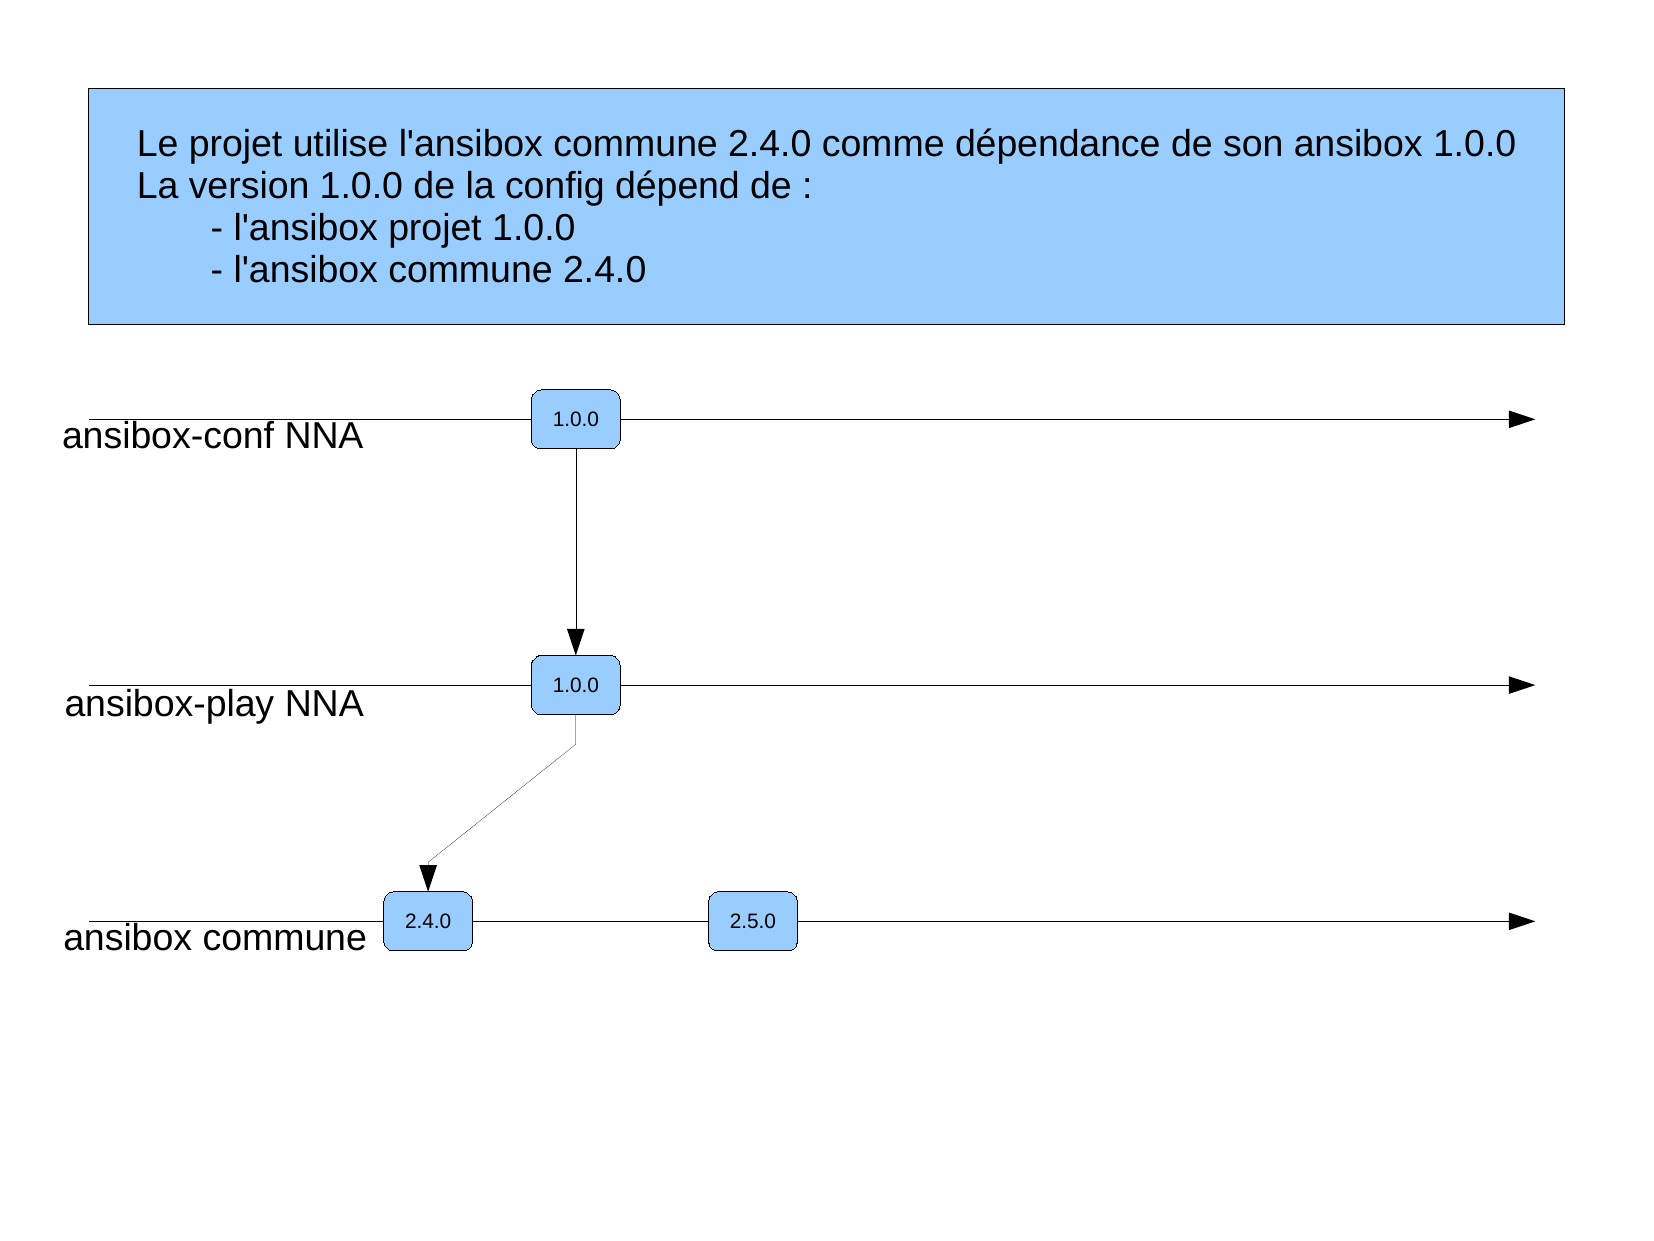

Le projet utilise l'ansibox commune 2.4.0 comme dépendance de son ansibox 1.0.0
La version 1.0.0 de la config dépend de :
	- l'ansibox projet 1.0.0
	- l'ansibox commune 2.4.0
1.0.0
ansibox-conf NNA
1.0.0
ansibox-play NNA
2.4.0
2.5.0
ansibox commune